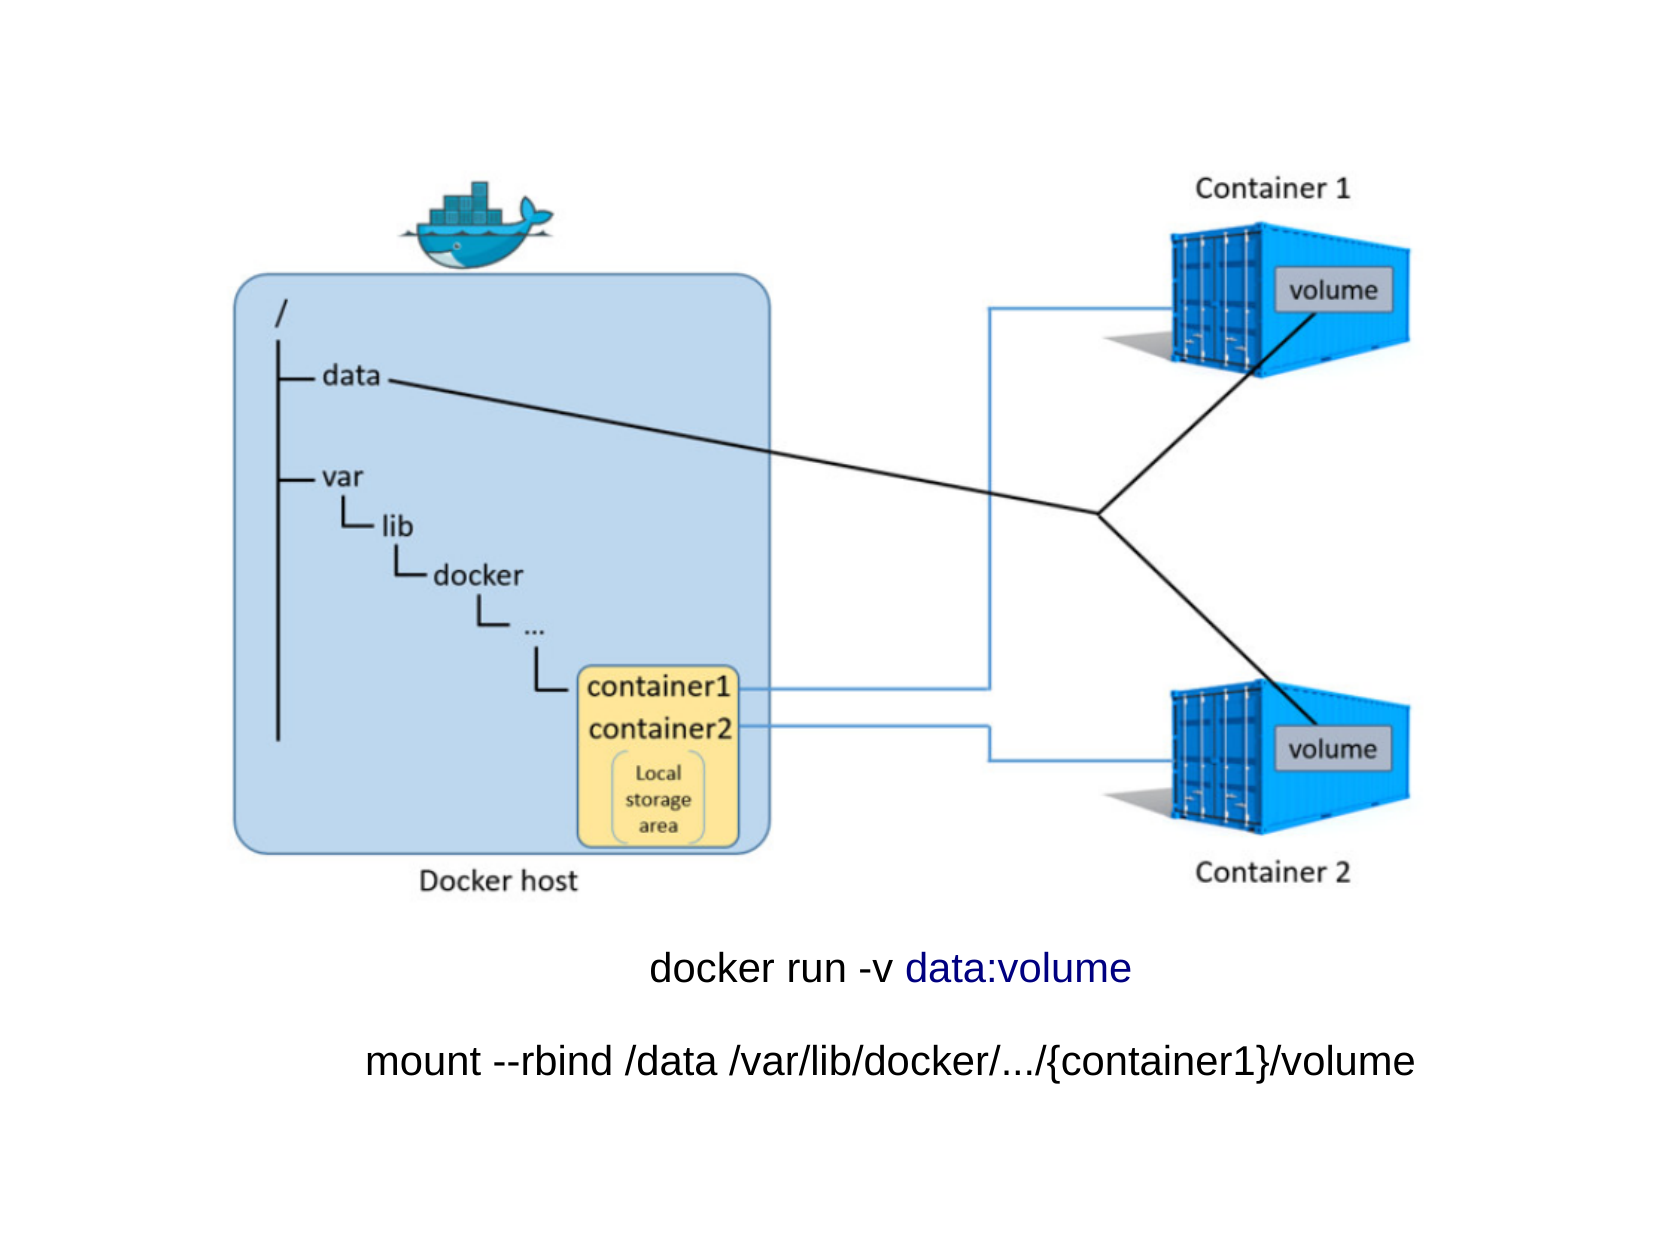

# docker run -v data:volume
mount --rbind /data /var/lib/docker/.../{container1}/volume